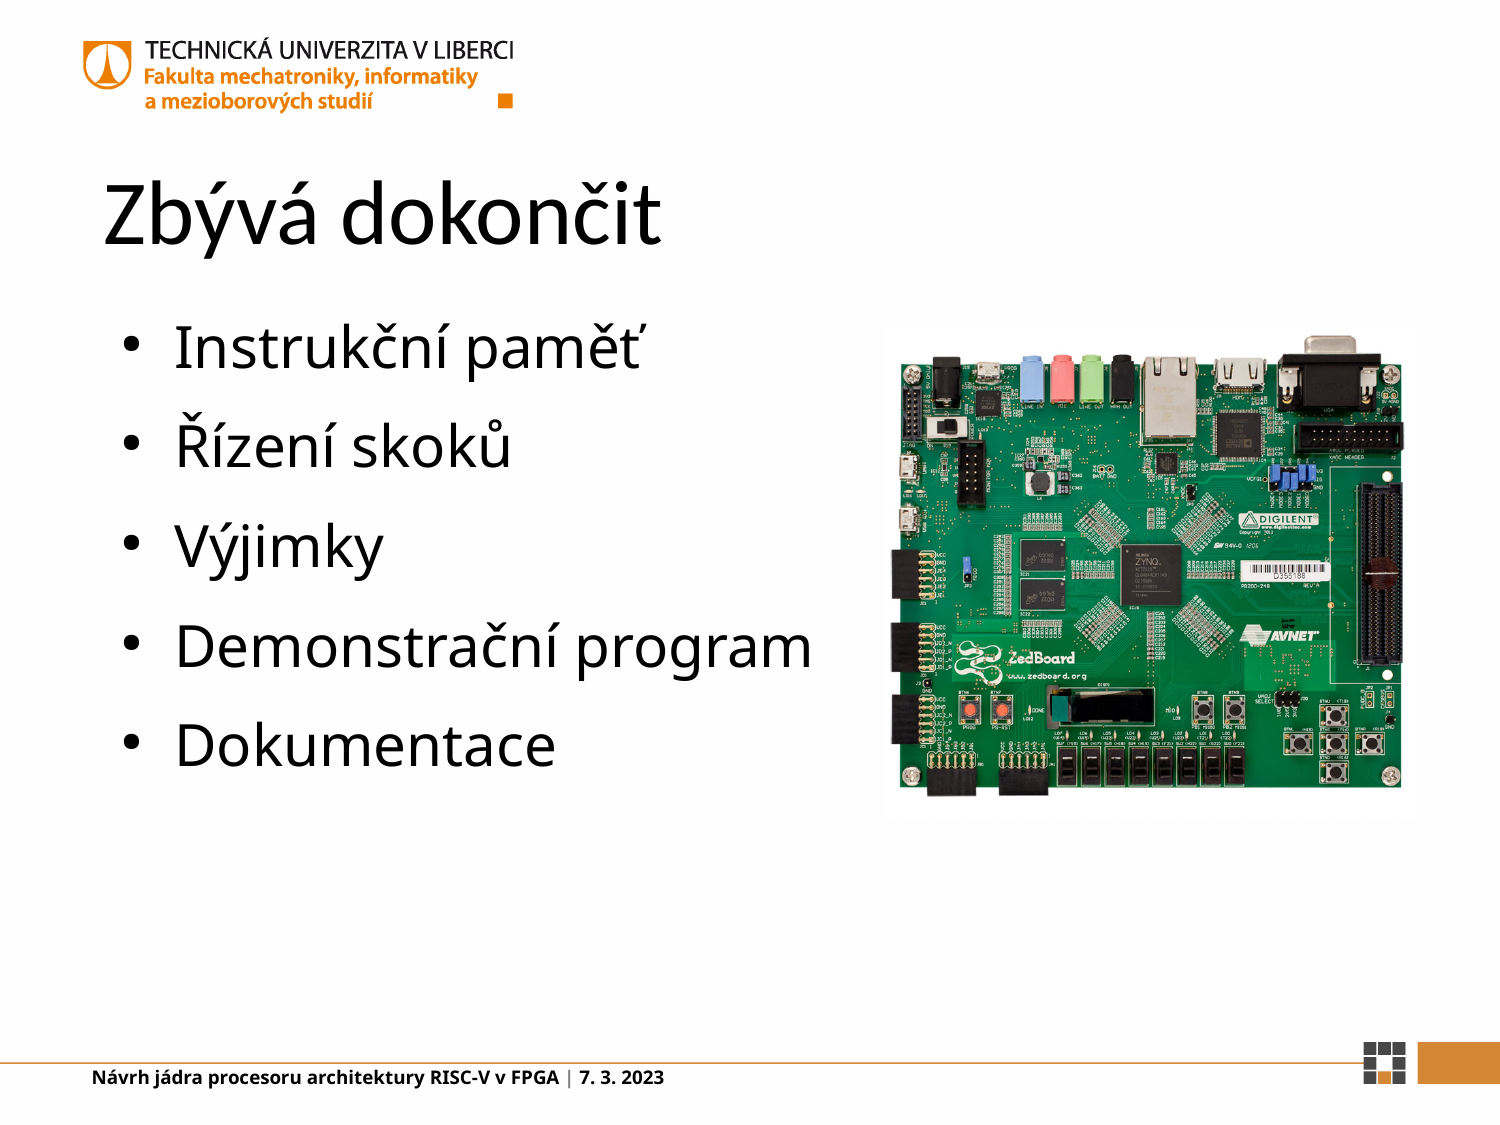

# Zbývá dokončit
Instrukční paměť
Řízení skoků
Výjimky
Demonstrační program
Dokumentace
Návrh jádra procesoru architektury RISC-V v FPGA | 7. 3. 2023